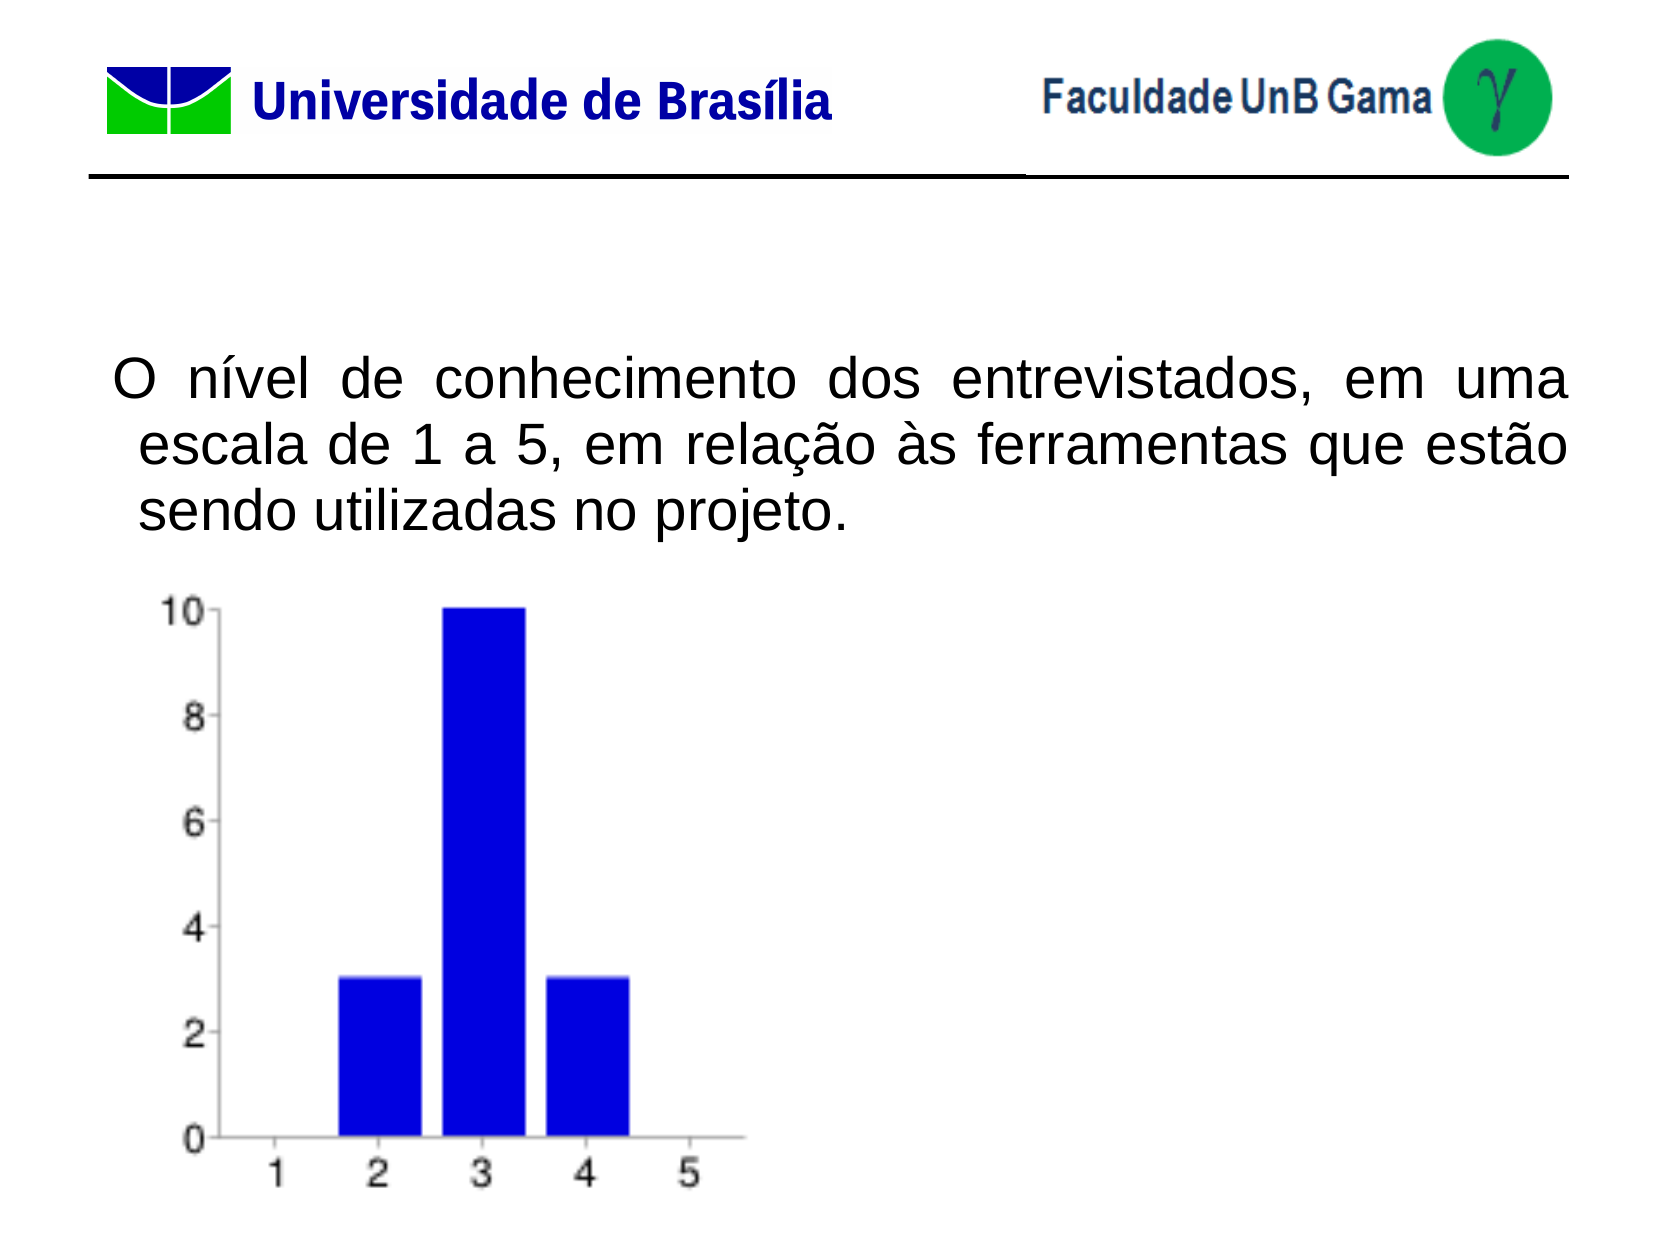

#
 O nível de conhecimento dos entrevistados, em uma escala de 1 a 5, em relação às ferramentas que estão sendo utilizadas no projeto.